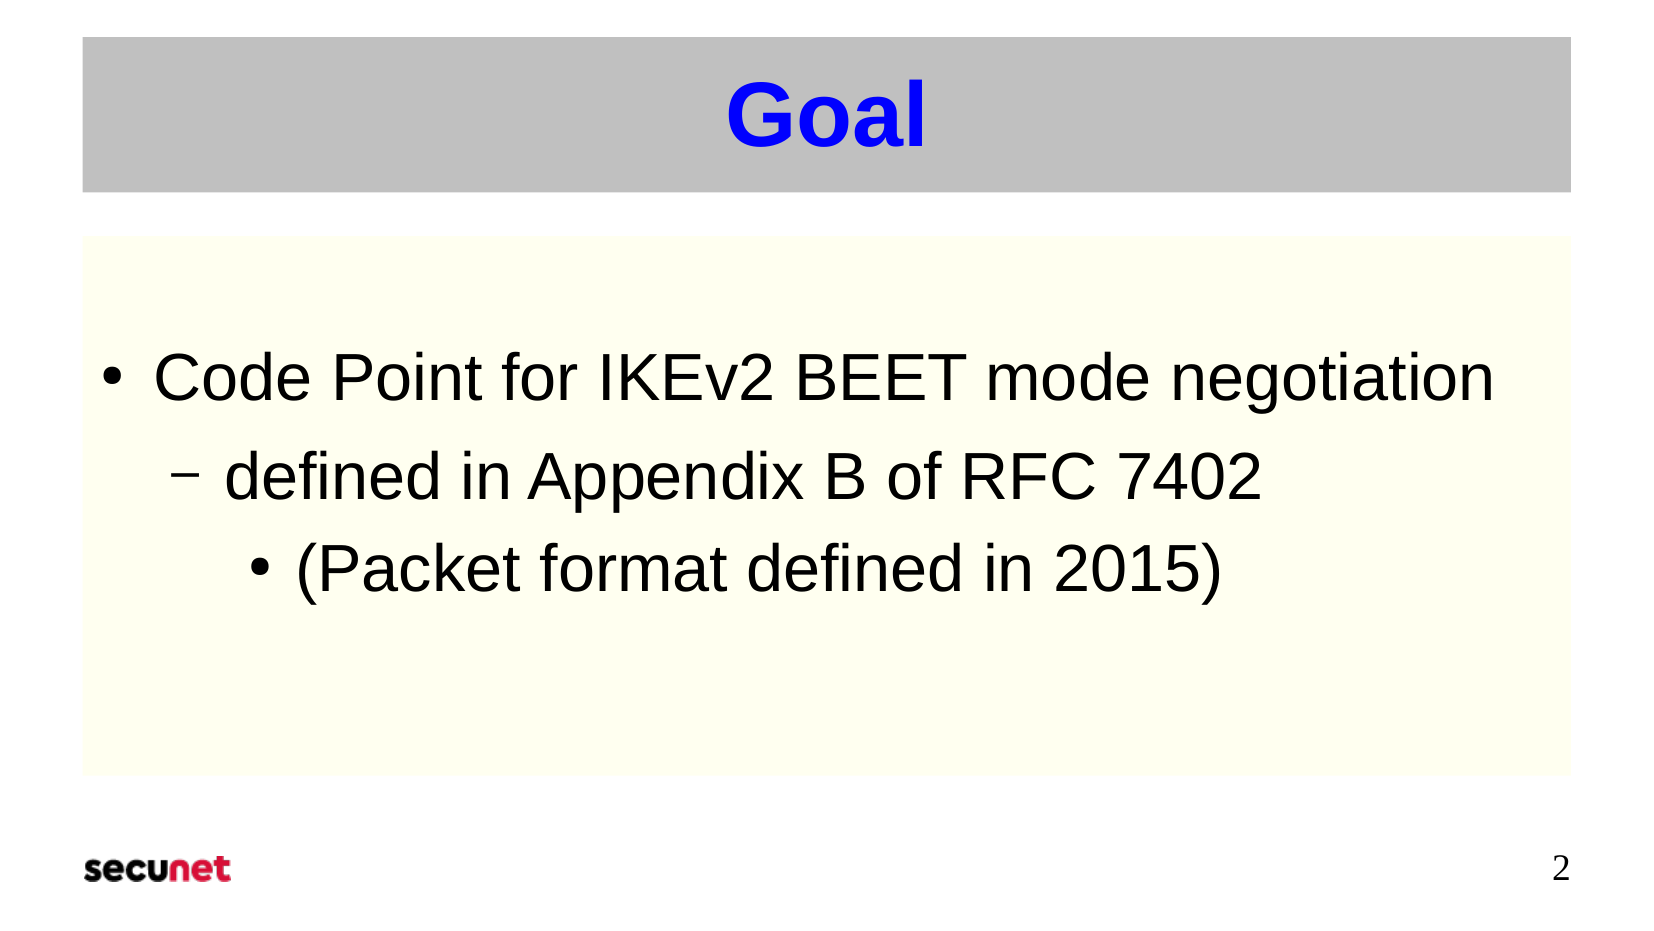

# Goal
Code Point for IKEv2 BEET mode negotiation
defined in Appendix B of RFC 7402
(Packet format defined in 2015)
2